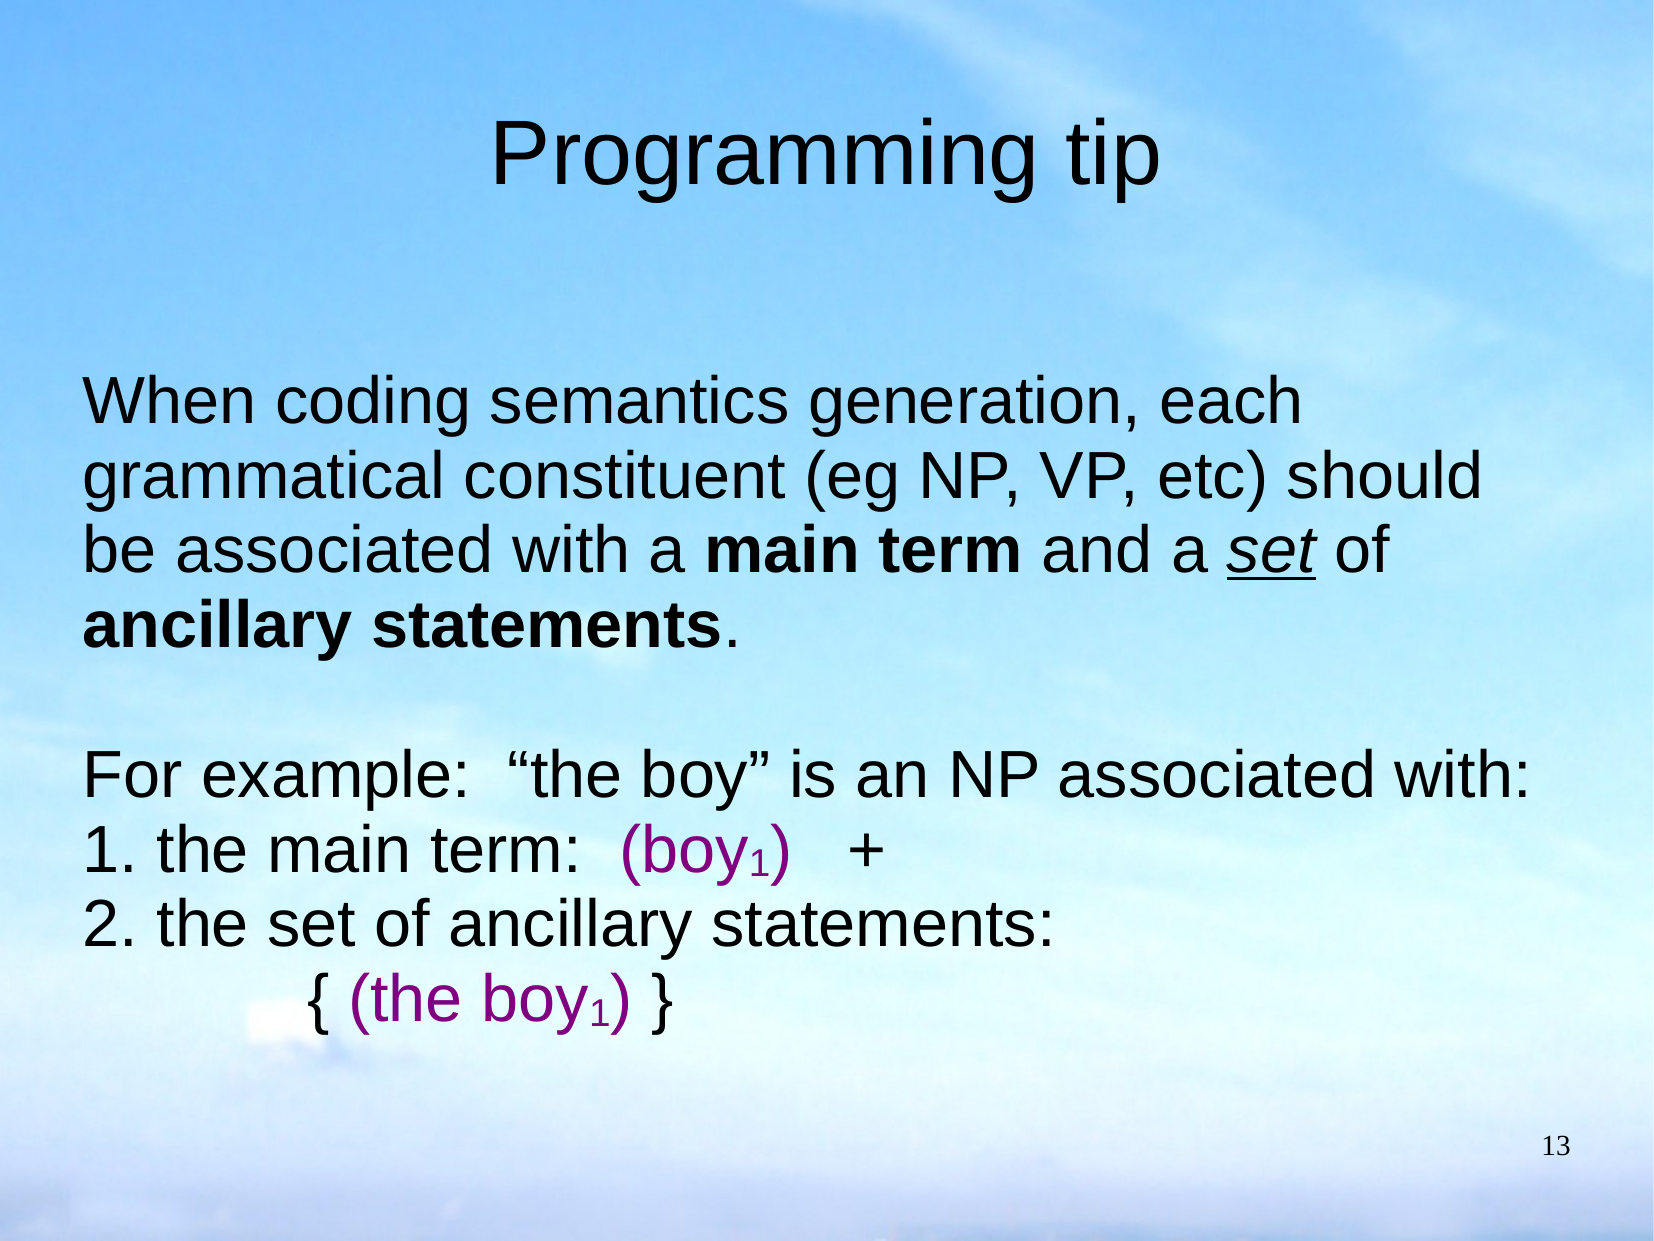

# Programming tip
When coding semantics generation, each grammatical constituent (eg NP, VP, etc) should be associated with a main term and a set of ancillary statements.
For example: “the boy” is an NP associated with:
1. the main term: (boy1) +
2. the set of ancillary statements:
			{ (the boy1) }
13